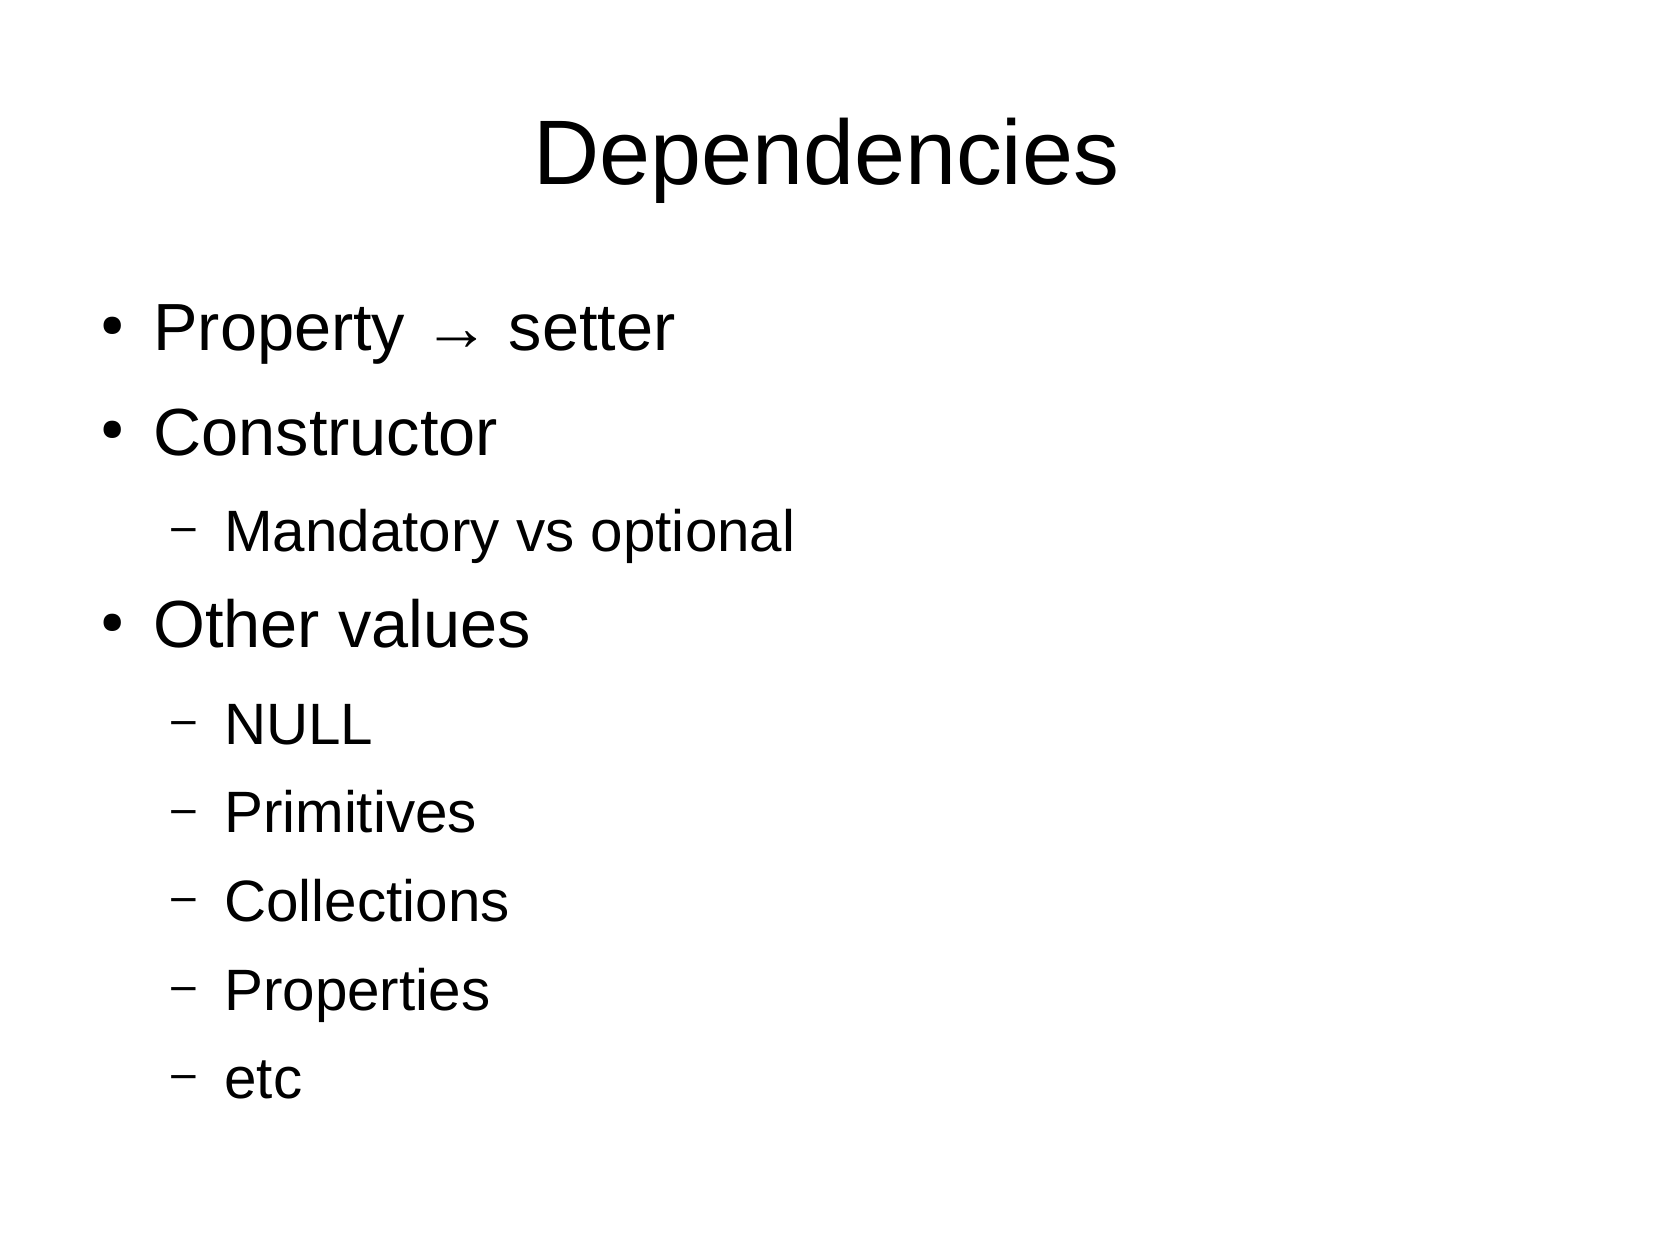

# Dependencies
Property → setter
Constructor
Mandatory vs optional
Other values
NULL
Primitives
Collections
Properties
etc